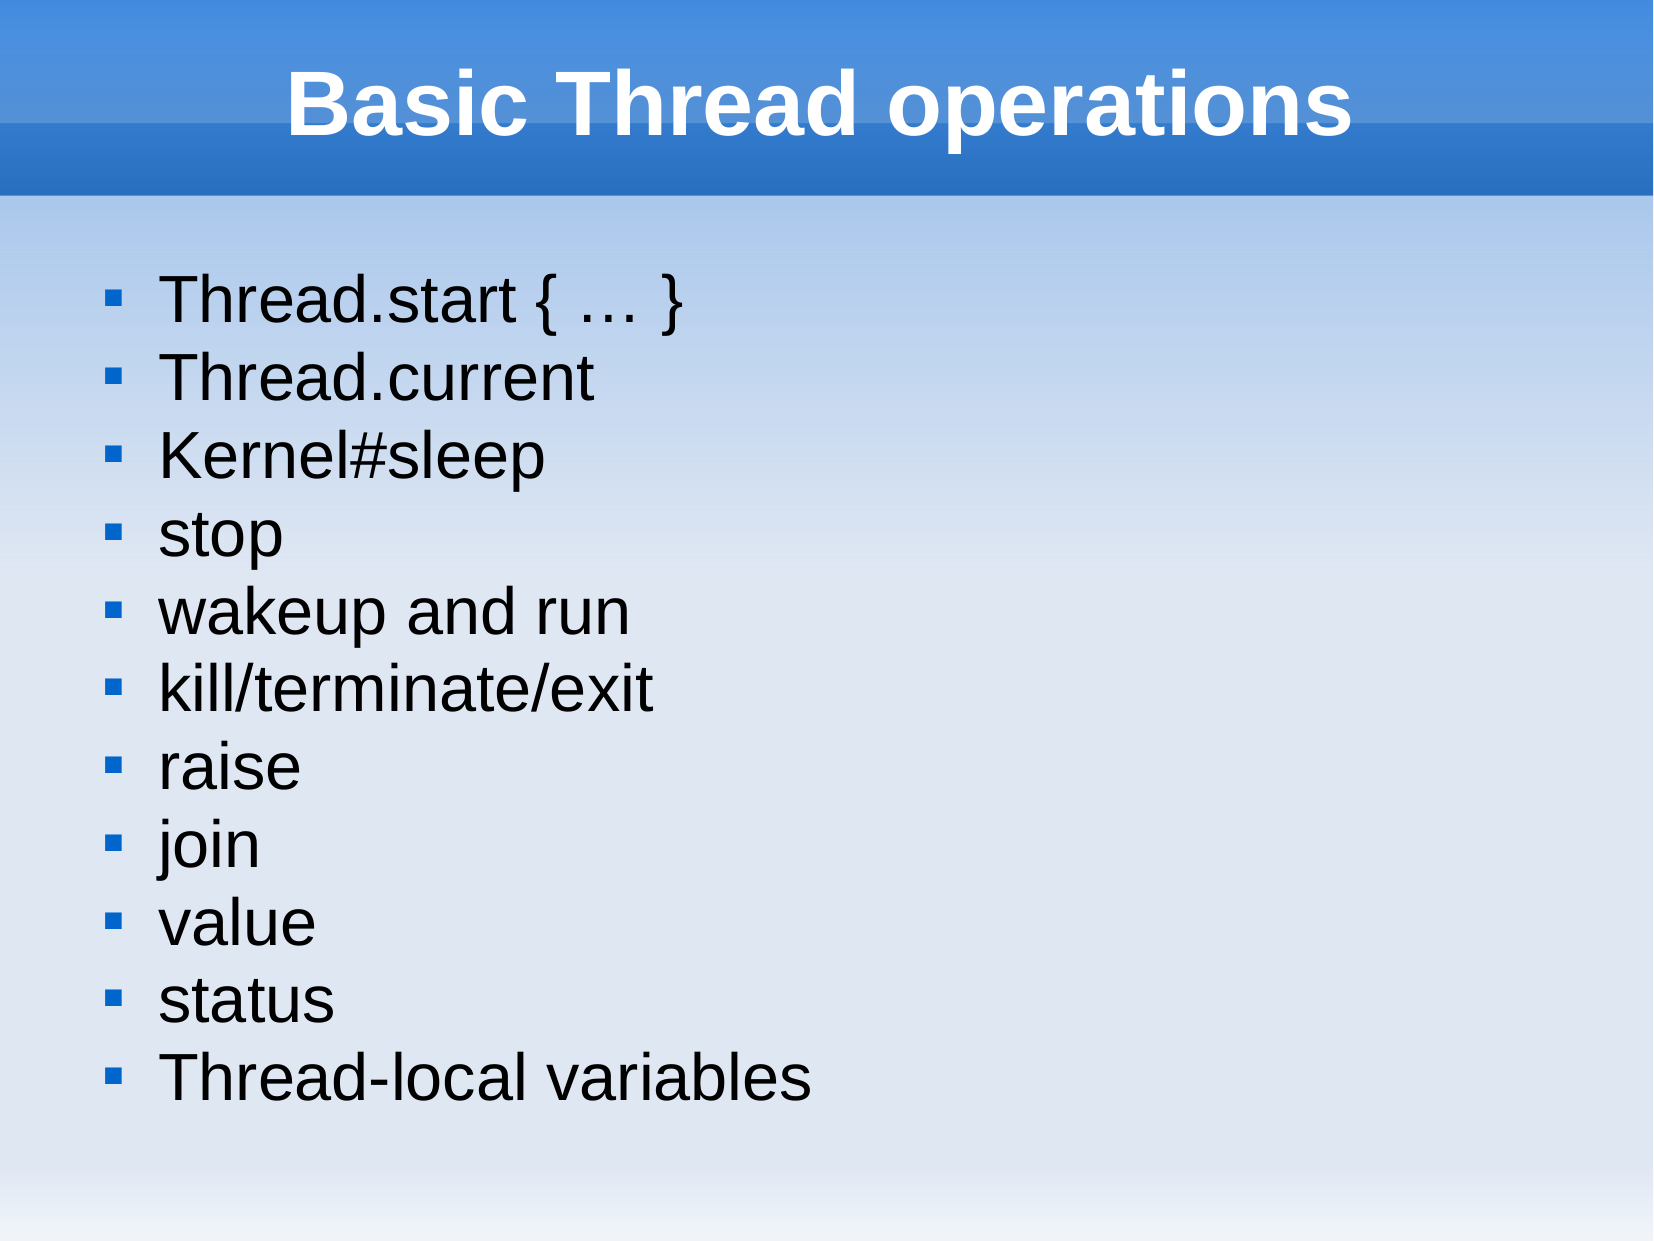

# Basic Thread operations
Thread.start { … }
Thread.current
Kernel#sleep
stop
wakeup and run
kill/terminate/exit
raise
join
value
status
Thread-local variables